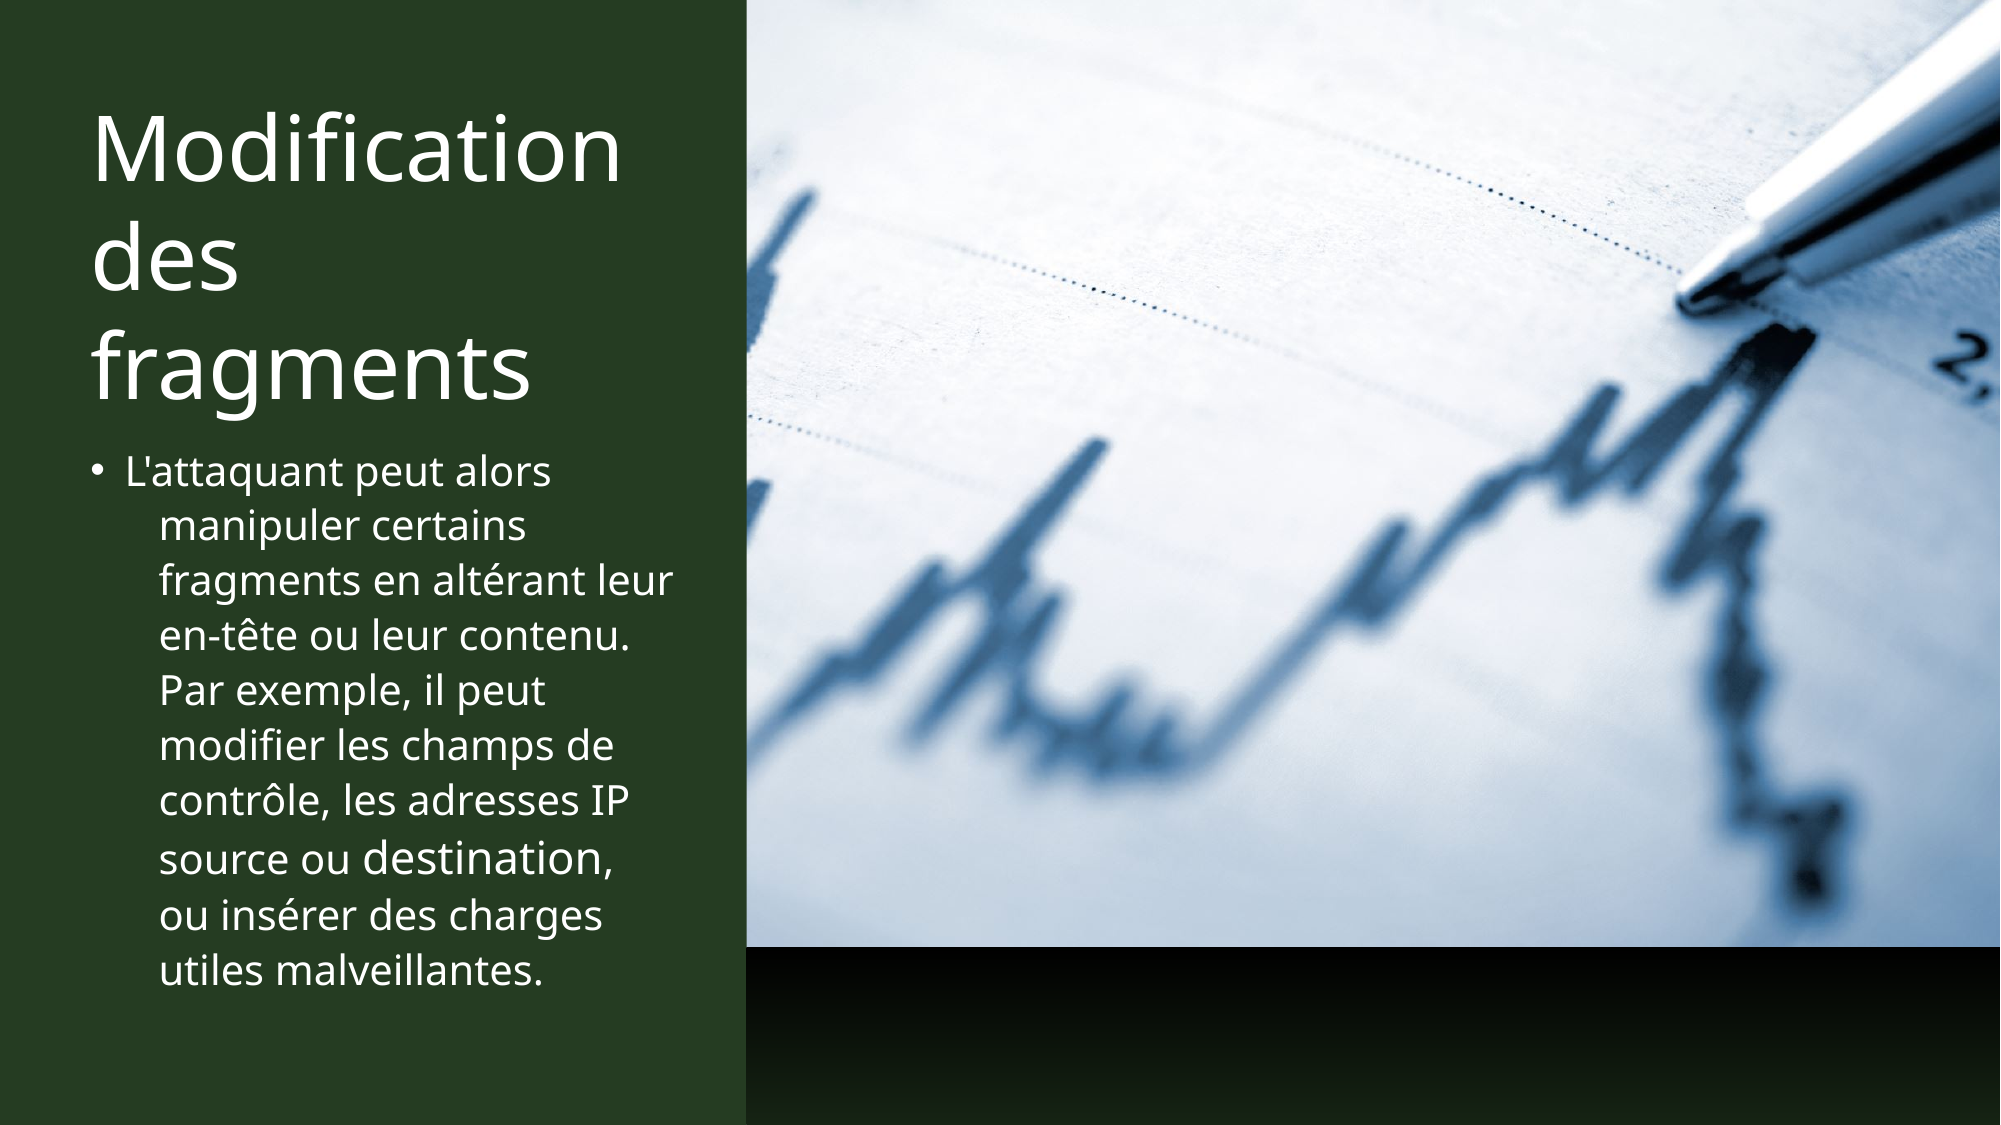

# Modification des fragments
L'attaquant peut alors manipuler certains fragments en altérant leur en-tête ou leur contenu. Par exemple, il peut modifier les champs de contrôle, les adresses IP source ou destination, ou insérer des charges utiles malveillantes.